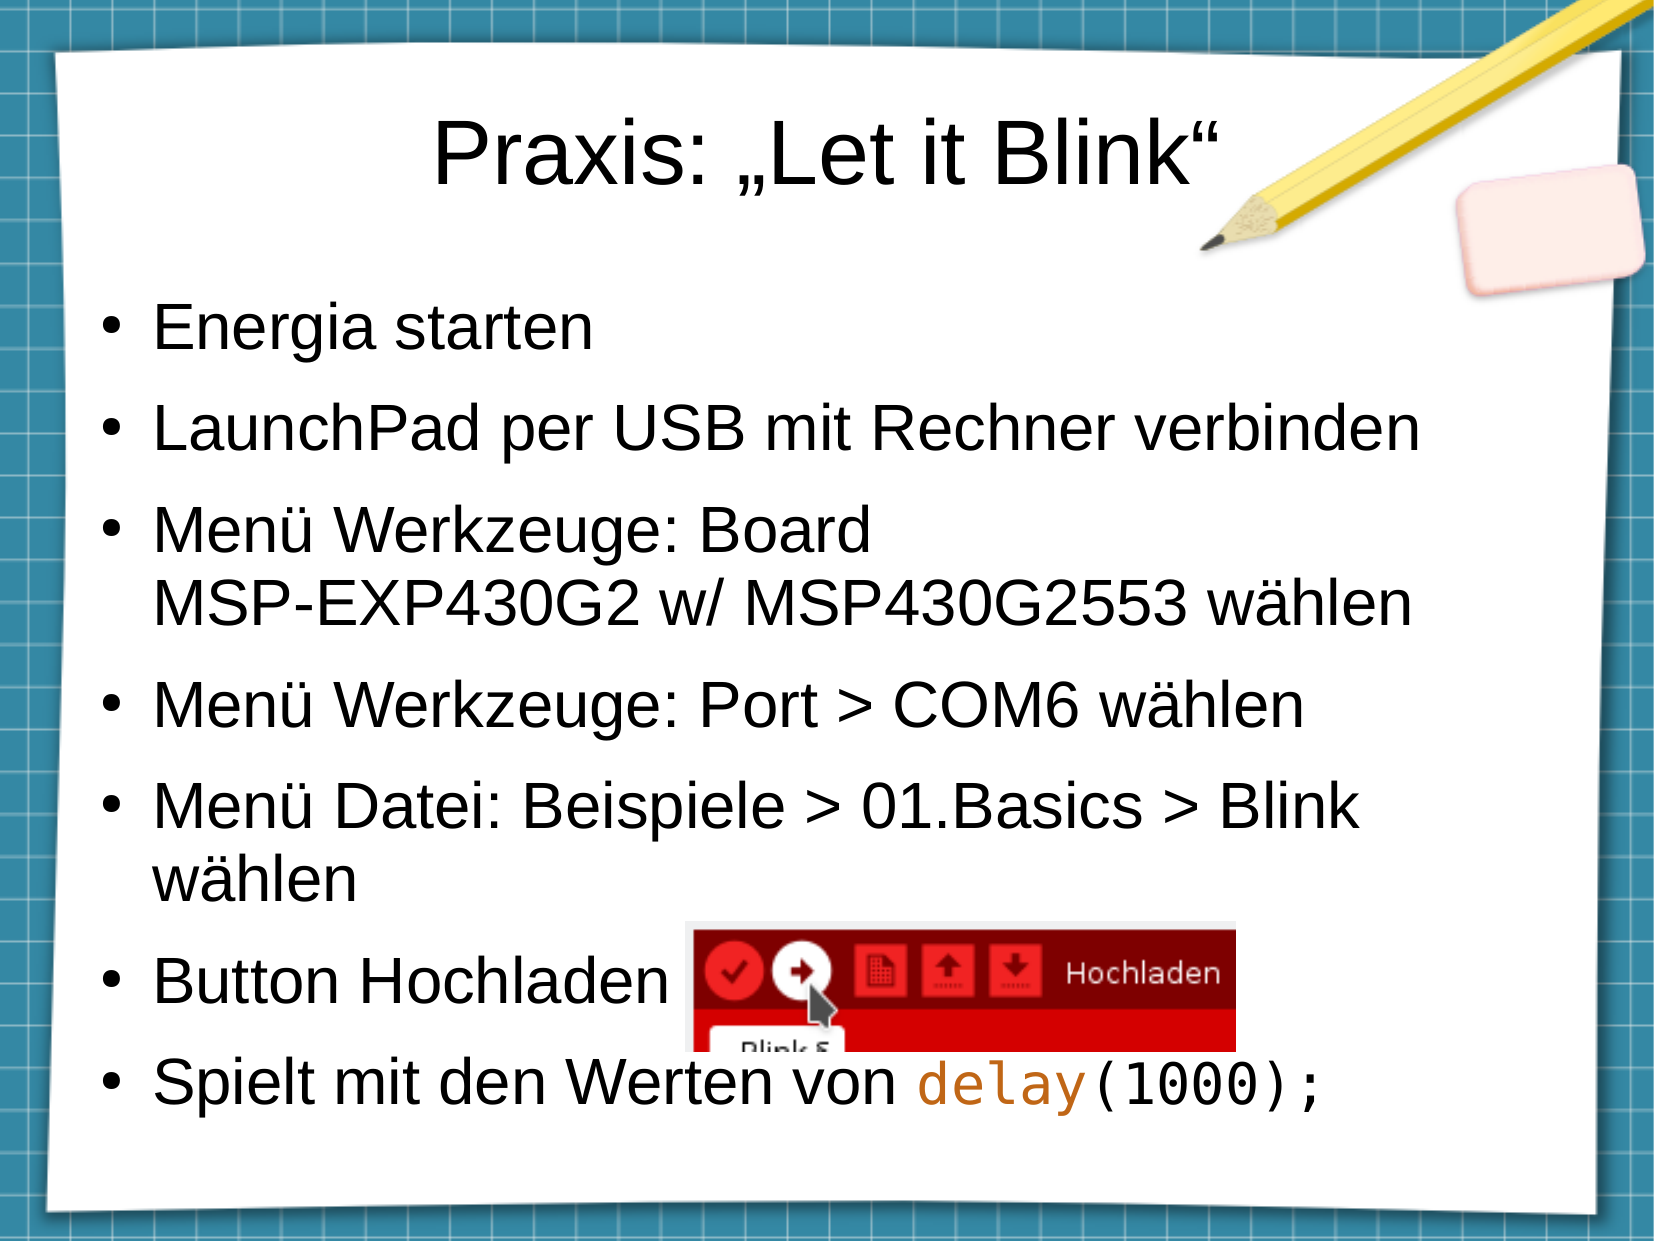

# Praxis: „Let it Blink“
Energia starten
LaunchPad per USB mit Rechner verbinden
Menü Werkzeuge: Board
MSP-EXP430G2 w/ MSP430G2553 wählen
Menü Werkzeuge: Port > COM6 wählen
Menü Datei: Beispiele > 01.Basics > Blink wählen
Button Hochladen
Spielt mit den Werten von delay(1000);